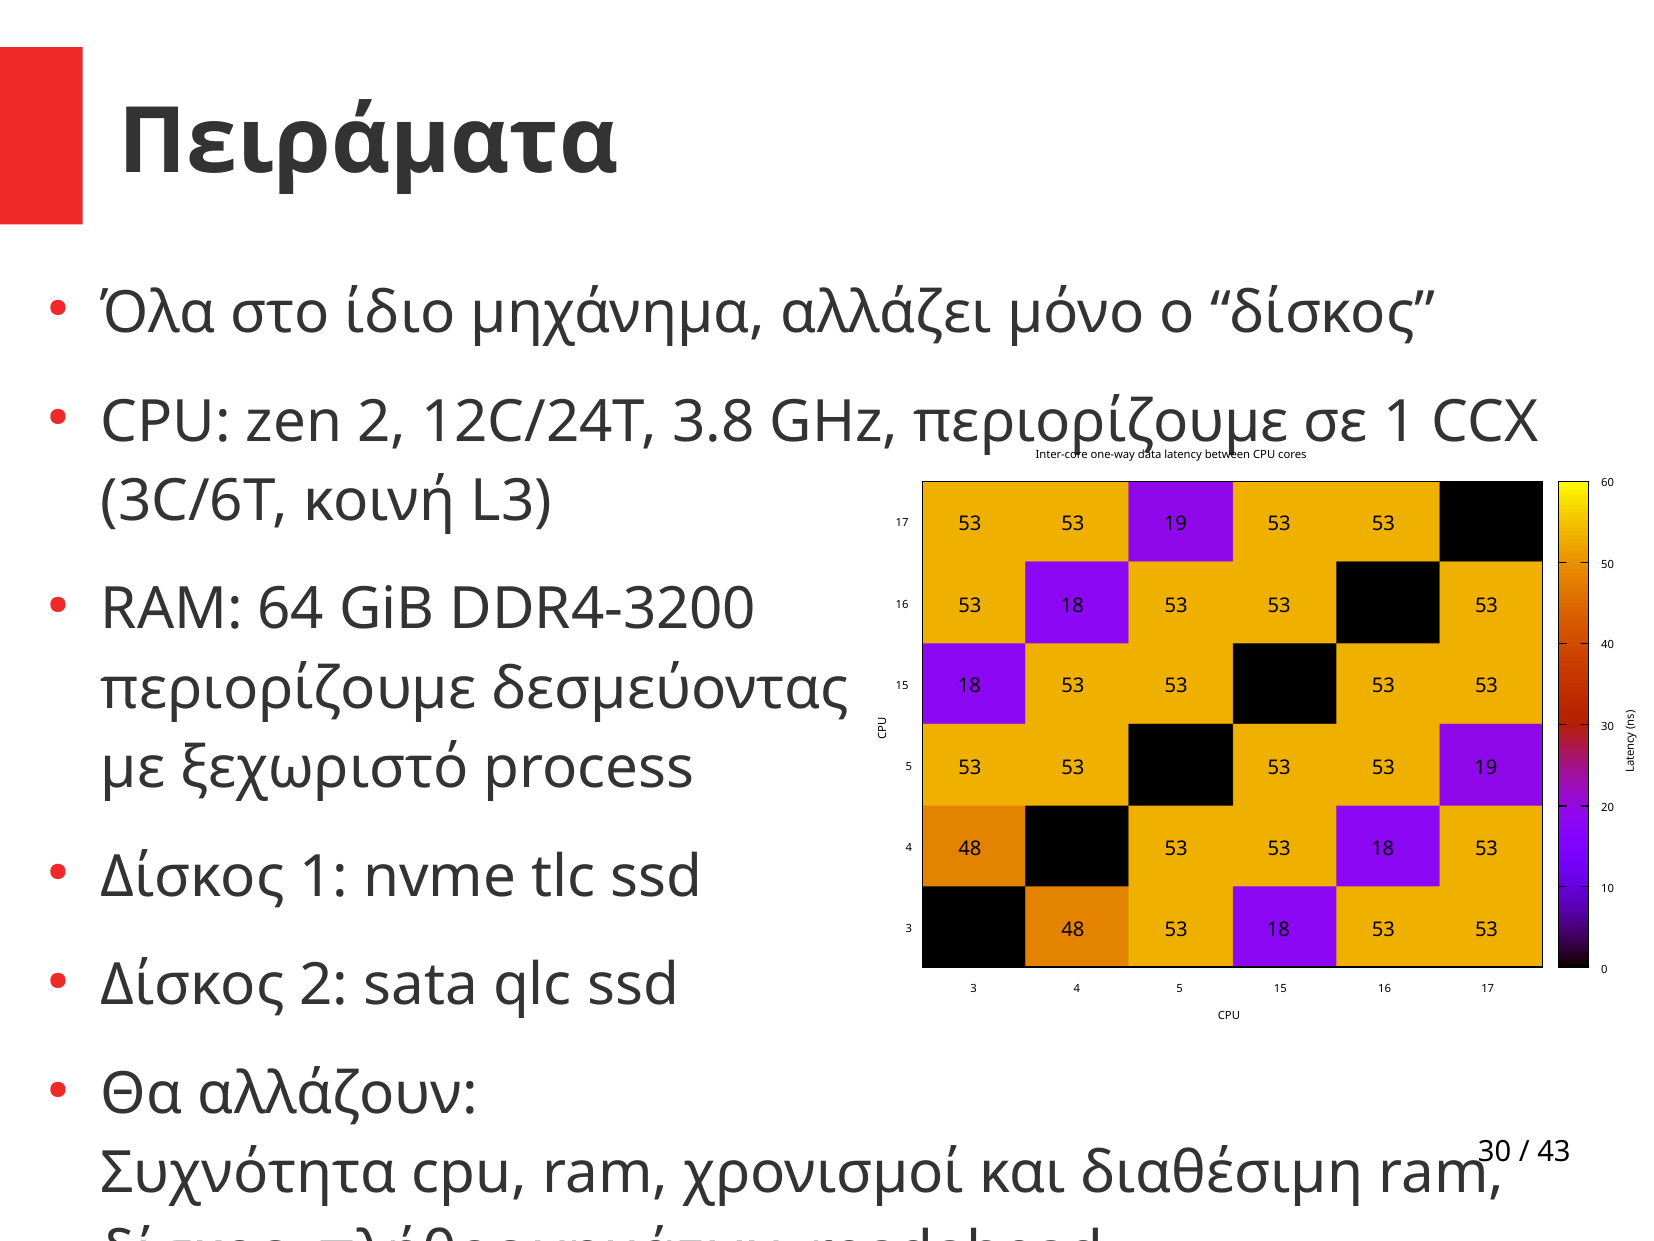

# Πειράματα
Όλα στο ίδιο μηχάνημα, αλλάζει μόνο ο “δίσκος”
CPU: zen 2, 12C/24T, 3.8 GHz, περιορίζουμε σε 1 CCX (3C/6T, κοινή L3)
RAM: 64 GiB DDR4-3200
περιορίζουμε δεσμεύοντας
με ξεχωριστό process
Δίσκος 1: nvme tlc ssd
Δίσκος 2: sata qlc ssd
Θα αλλάζουν:
Συχνότητα cpu, ram, χρονισμοί και διαθέσιμη ram, δίσκος, πλήθος νημάτων, readahead
30